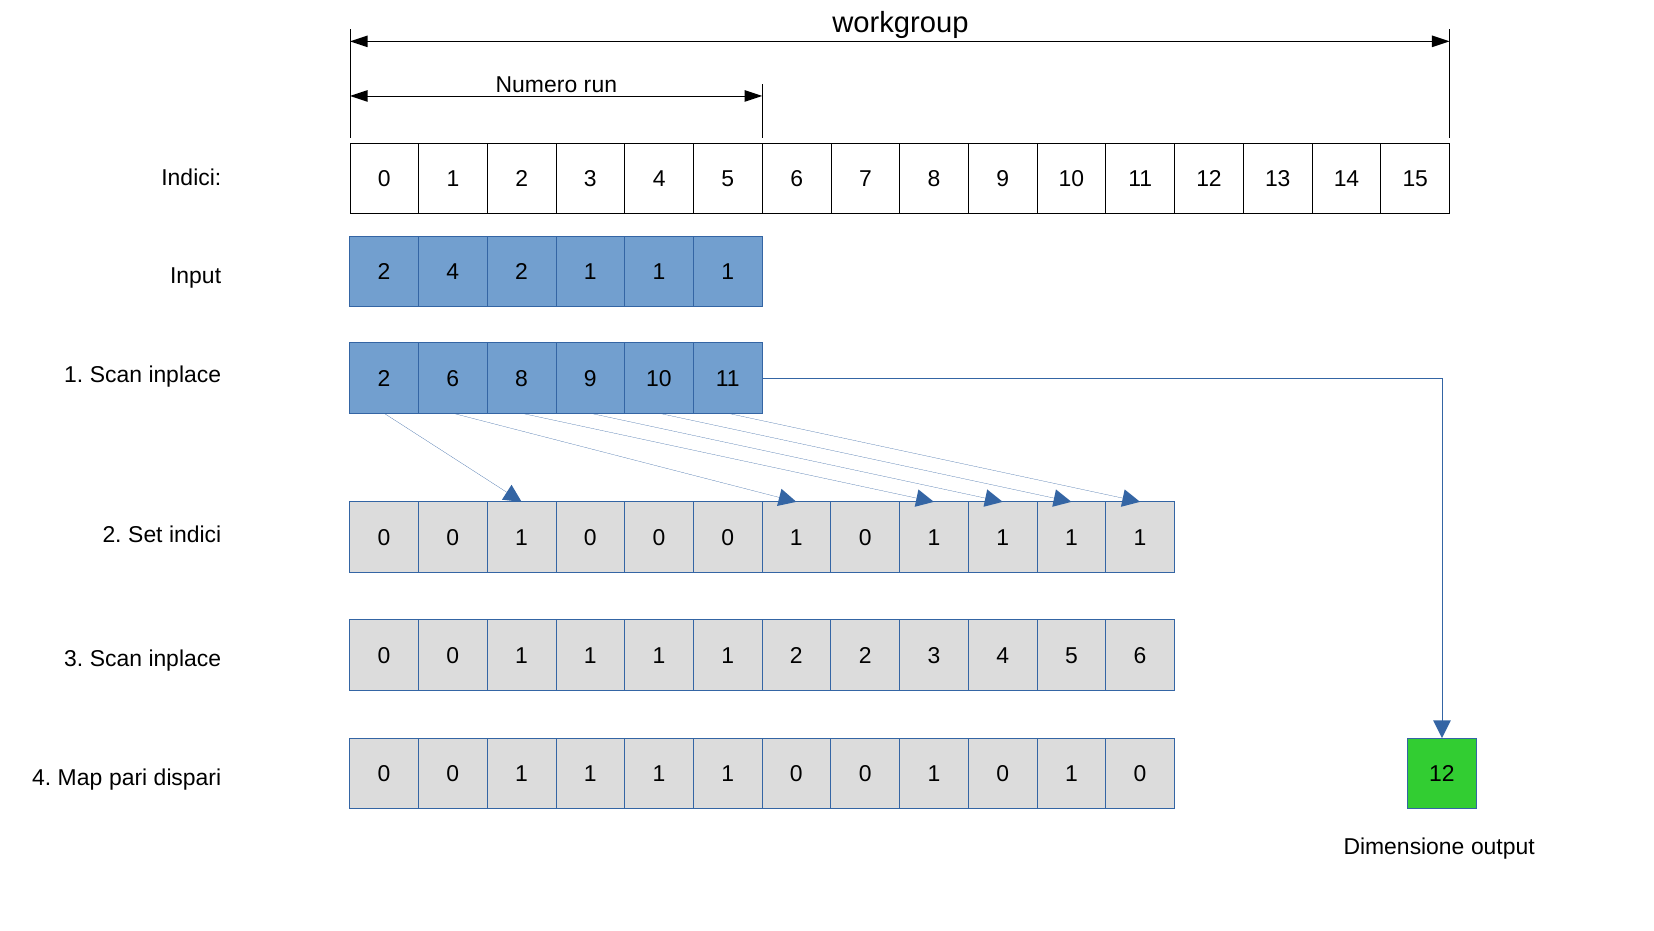

0
1
2
3
4
5
6
7
8
9
10
11
12
13
14
15
Indici:
2
4
2
1
1
1
Input
2
6
8
9
10
11
1. Scan inplace
0
0
1
0
0
0
1
0
1
1
1
1
2. Set indici
0
0
1
1
1
1
2
2
3
4
5
6
3. Scan inplace
0
0
1
1
1
1
0
0
1
0
1
0
12
4. Map pari dispari
Dimensione output